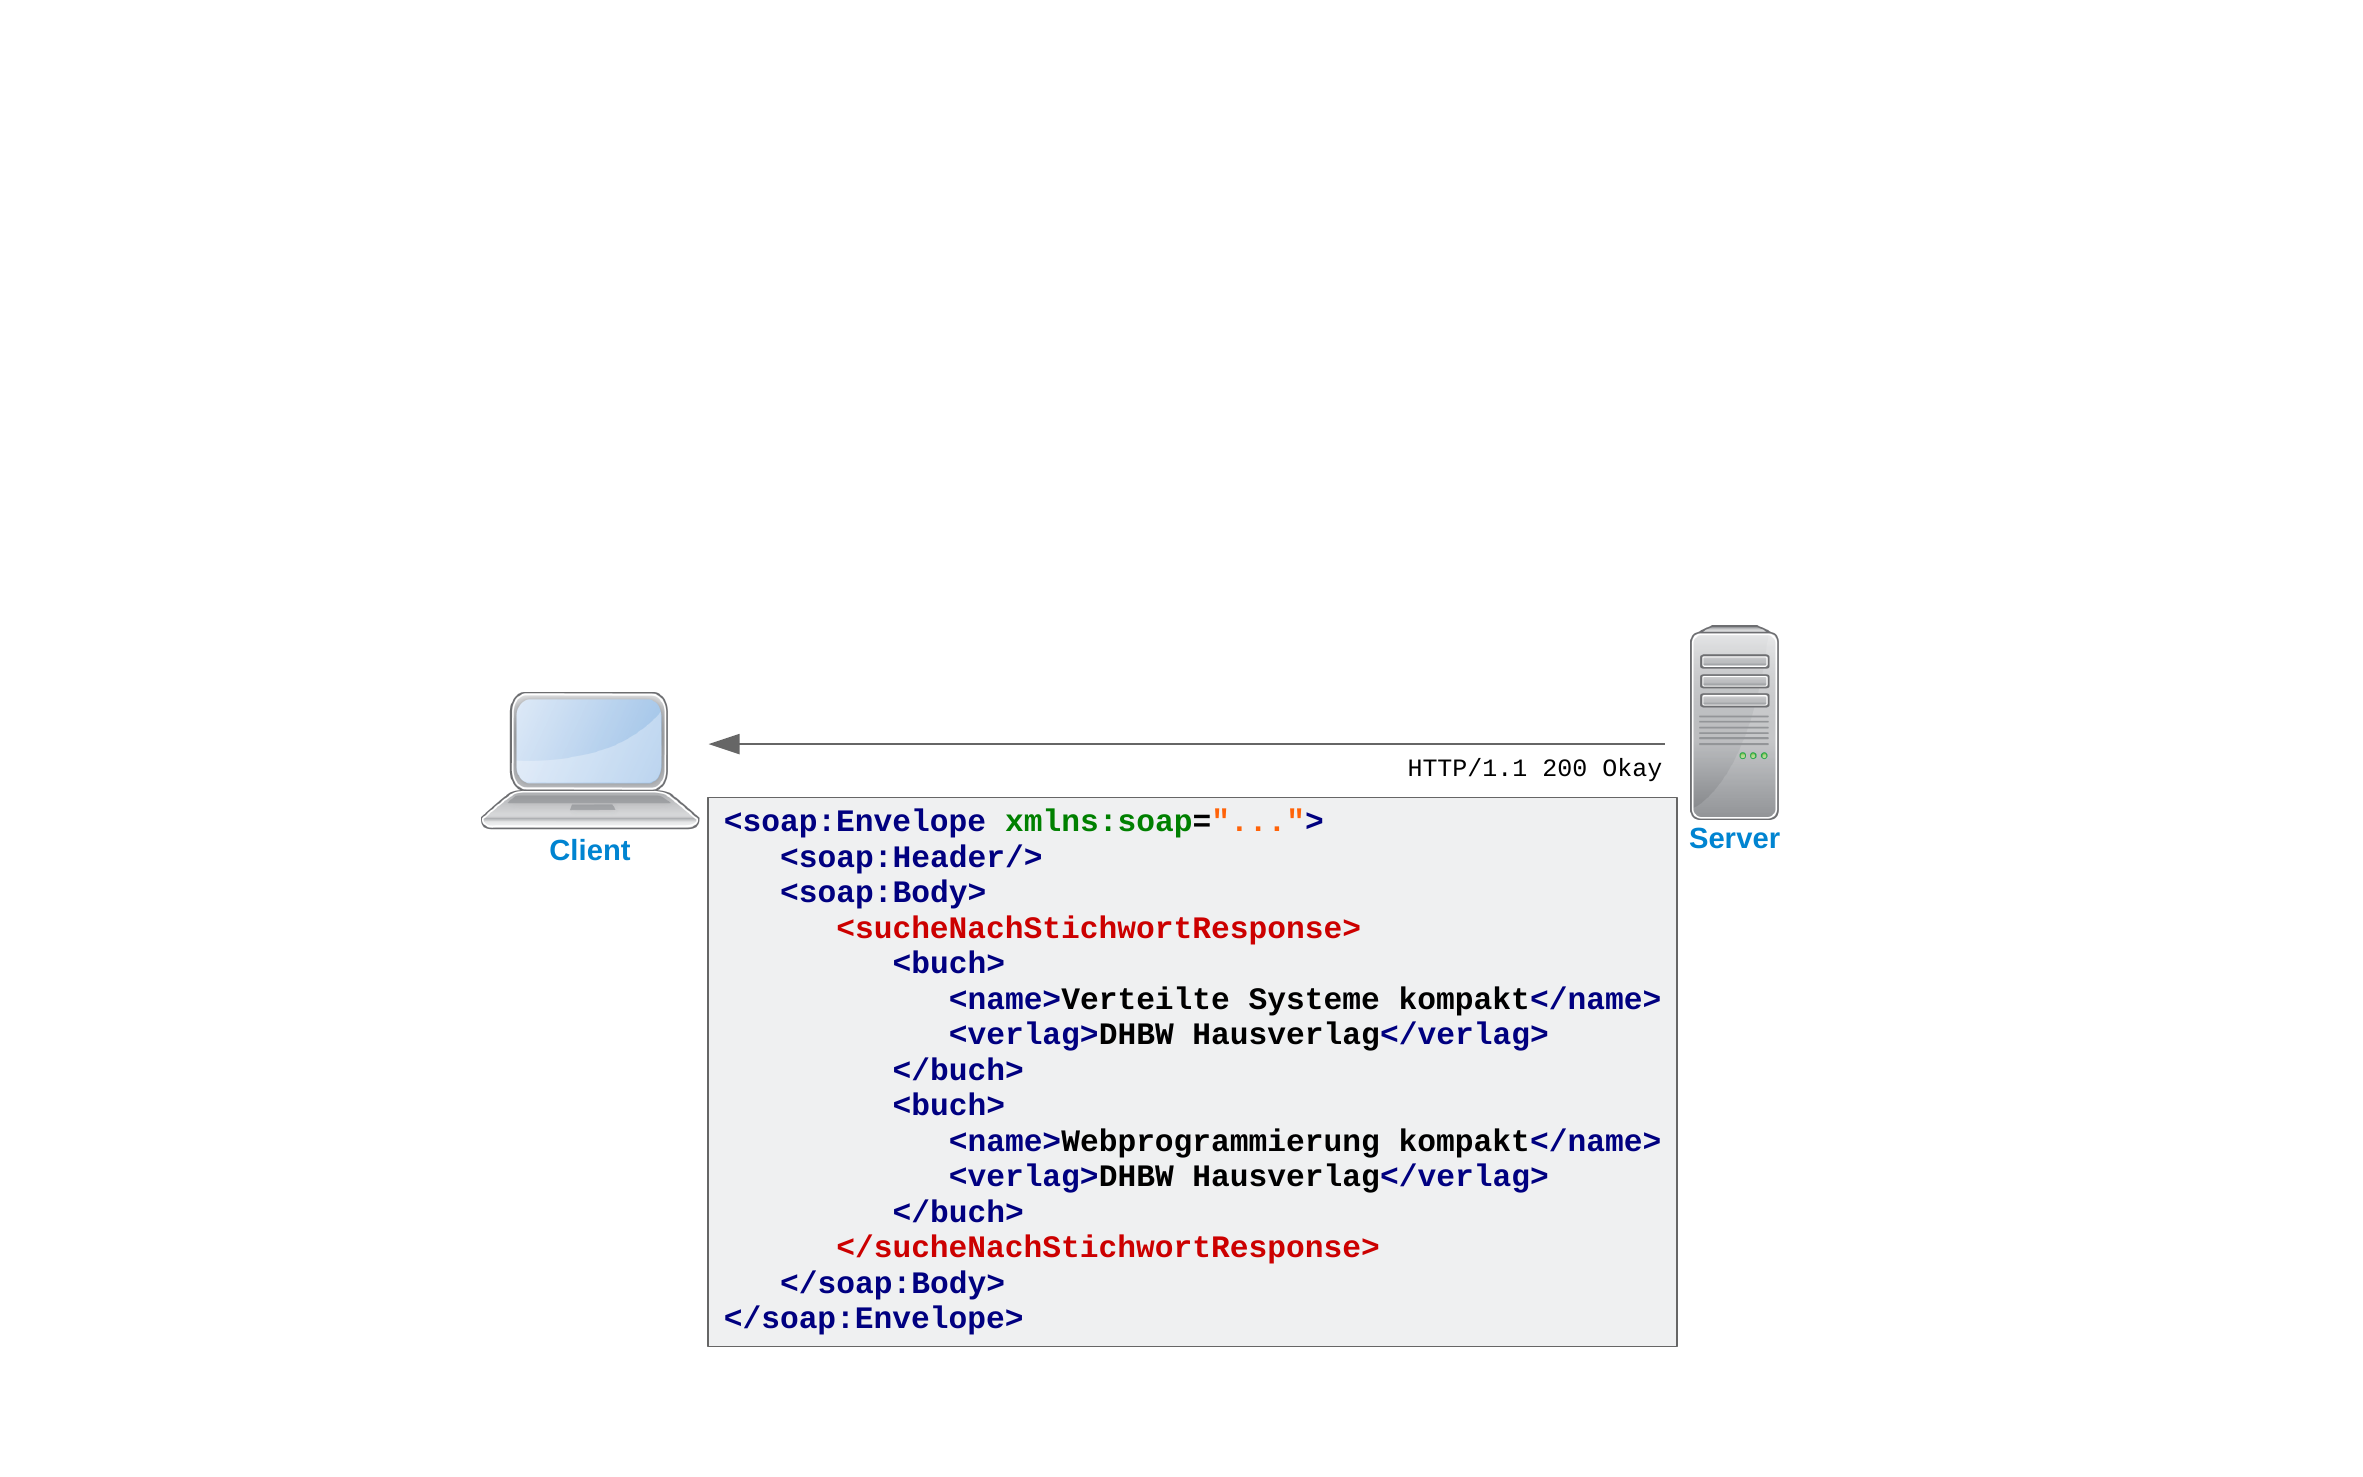

HTTP/1.1 200 Okay
<soap:Envelope xmlns:soap="...">
 <soap:Header/>
 <soap:Body>
 <sucheNachStichwortResponse>
 <buch>
 <name>Verteilte Systeme kompakt</name>
 <verlag>DHBW Hausverlag</verlag>
 </buch>
 <buch>
 <name>Webprogrammierung kompakt</name>
 <verlag>DHBW Hausverlag</verlag>
 </buch>
 </sucheNachStichwortResponse>
 </soap:Body>
</soap:Envelope>
Server
Client